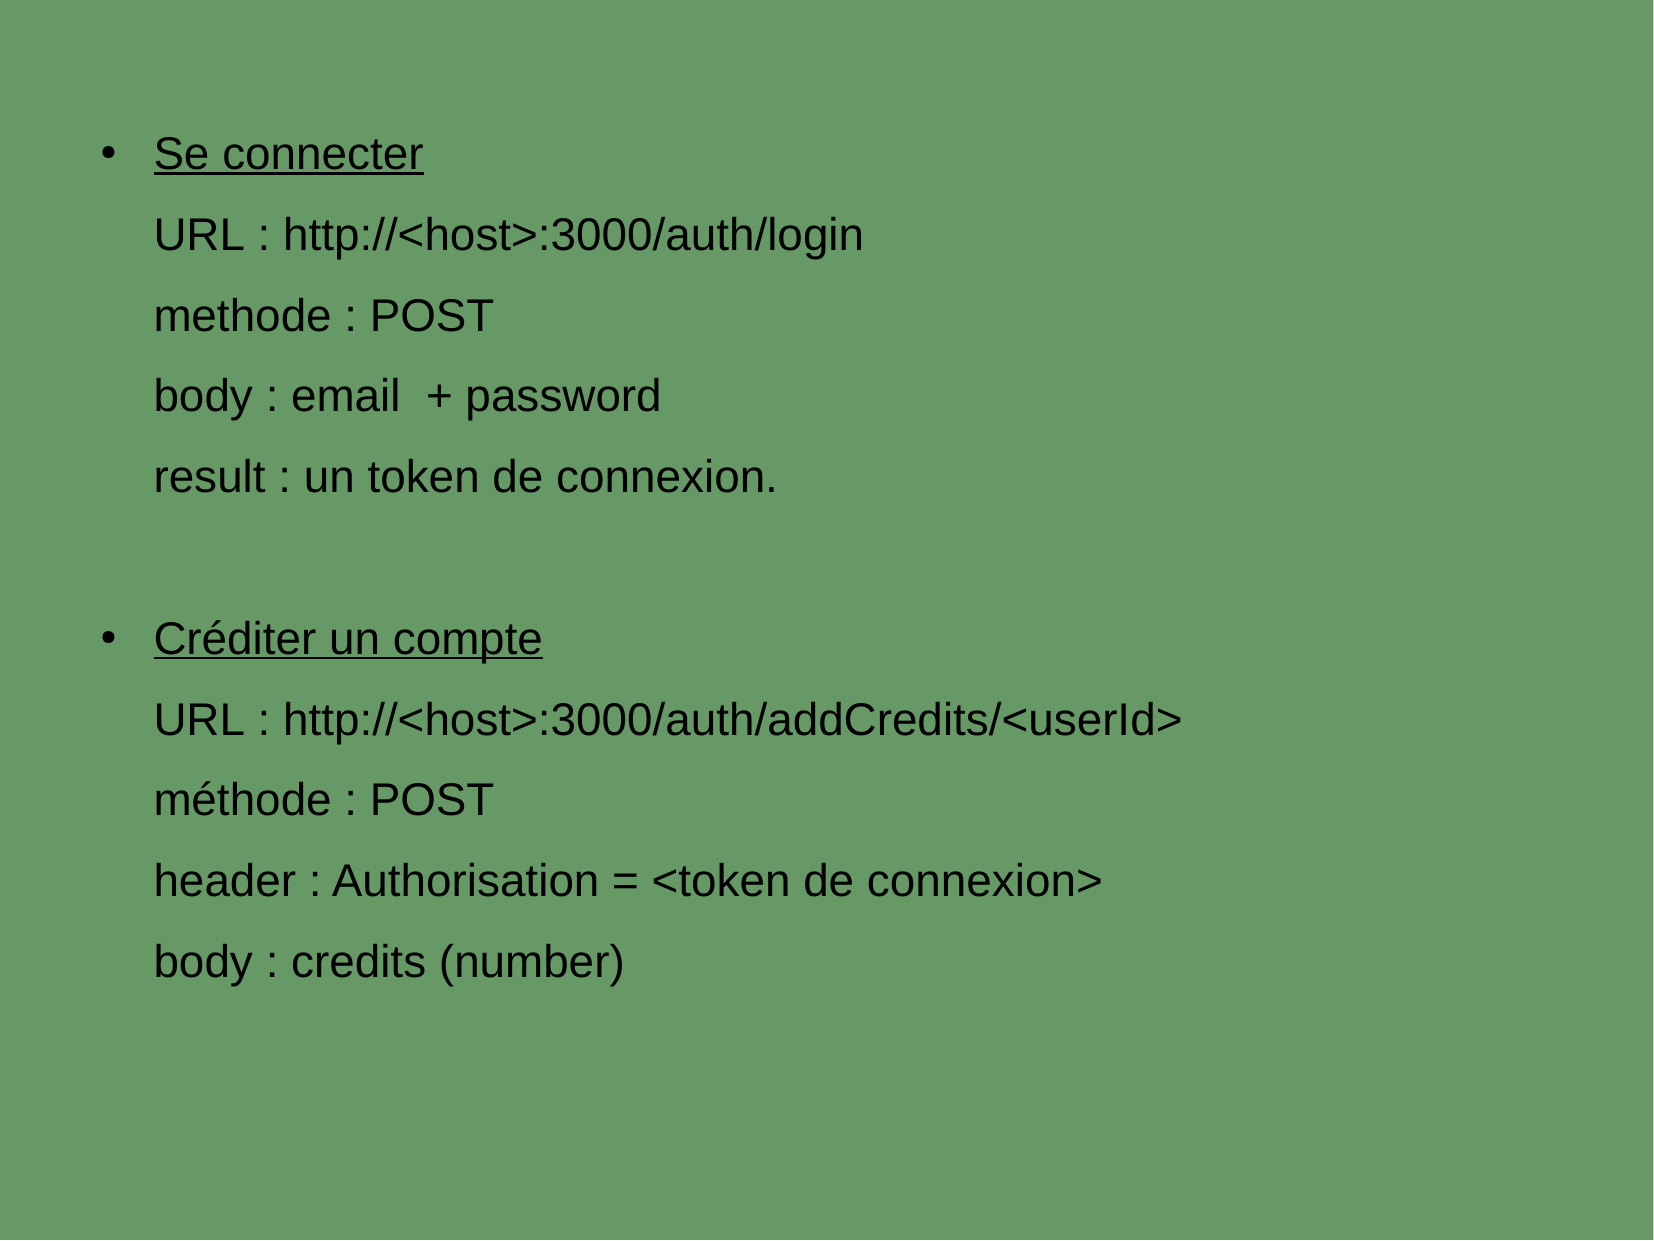

# Se connecter
URL : http://<host>:3000/auth/login
methode : POST
body : email + password
result : un token de connexion.
Créditer un compte
URL : http://<host>:3000/auth/addCredits/<userId>
méthode : POST
header : Authorisation = <token de connexion>
body : credits (number)